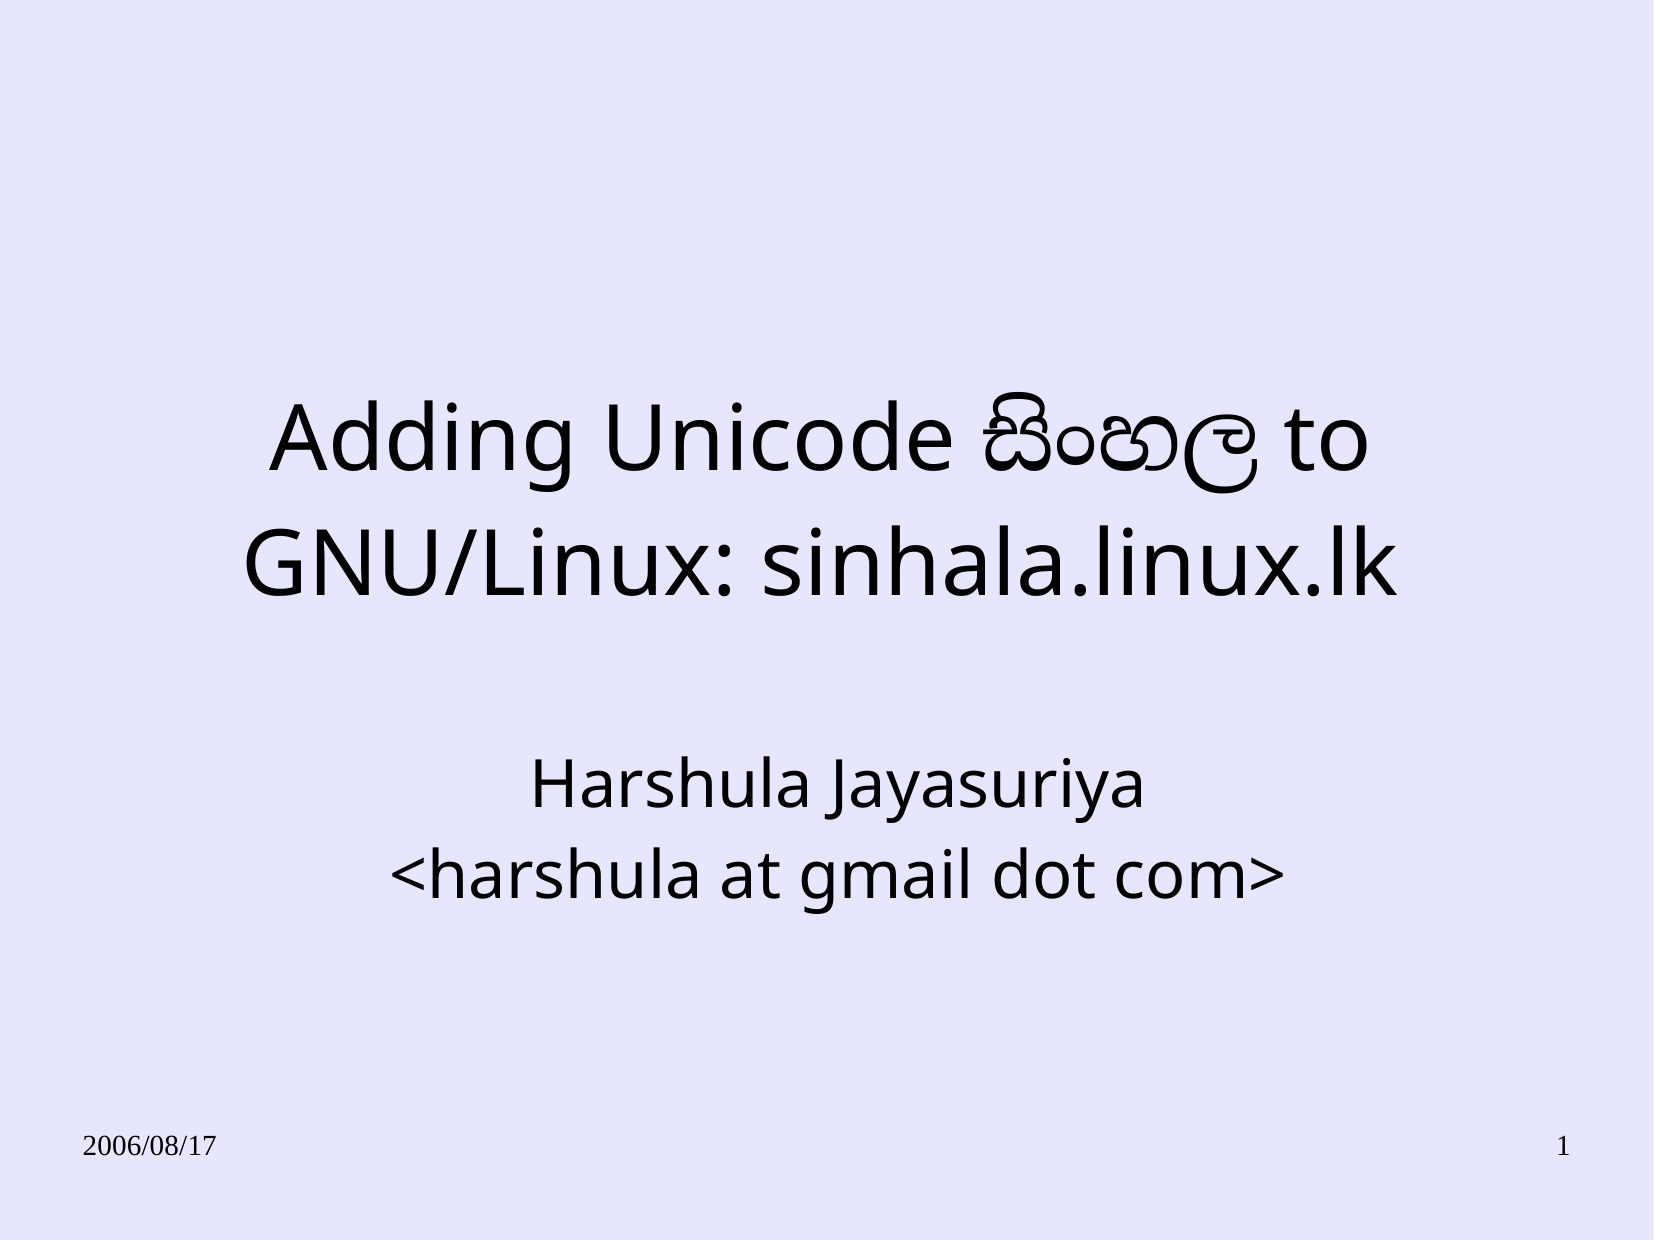

# Adding Unicode සිංහල to GNU/Linux: sinhala.linux.lk
Harshula Jayasuriya
<harshula at gmail dot com>
2006/08/17
1